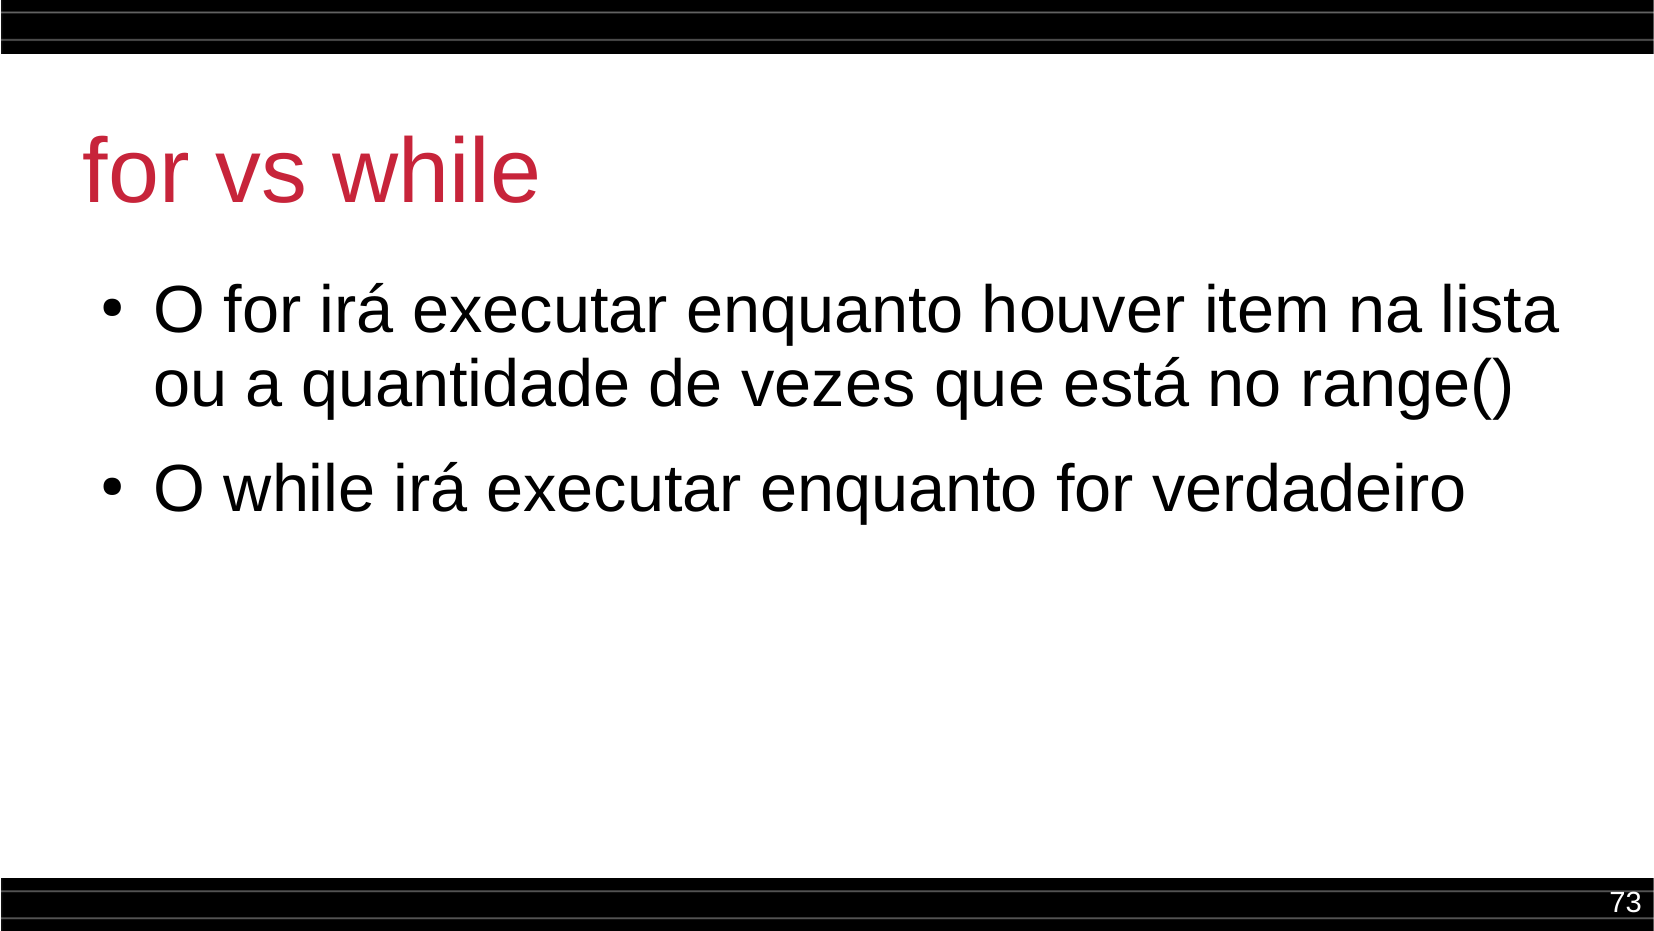

# for vs while
O for irá executar enquanto houver item na lista ou a quantidade de vezes que está no range()
O while irá executar enquanto for verdadeiro